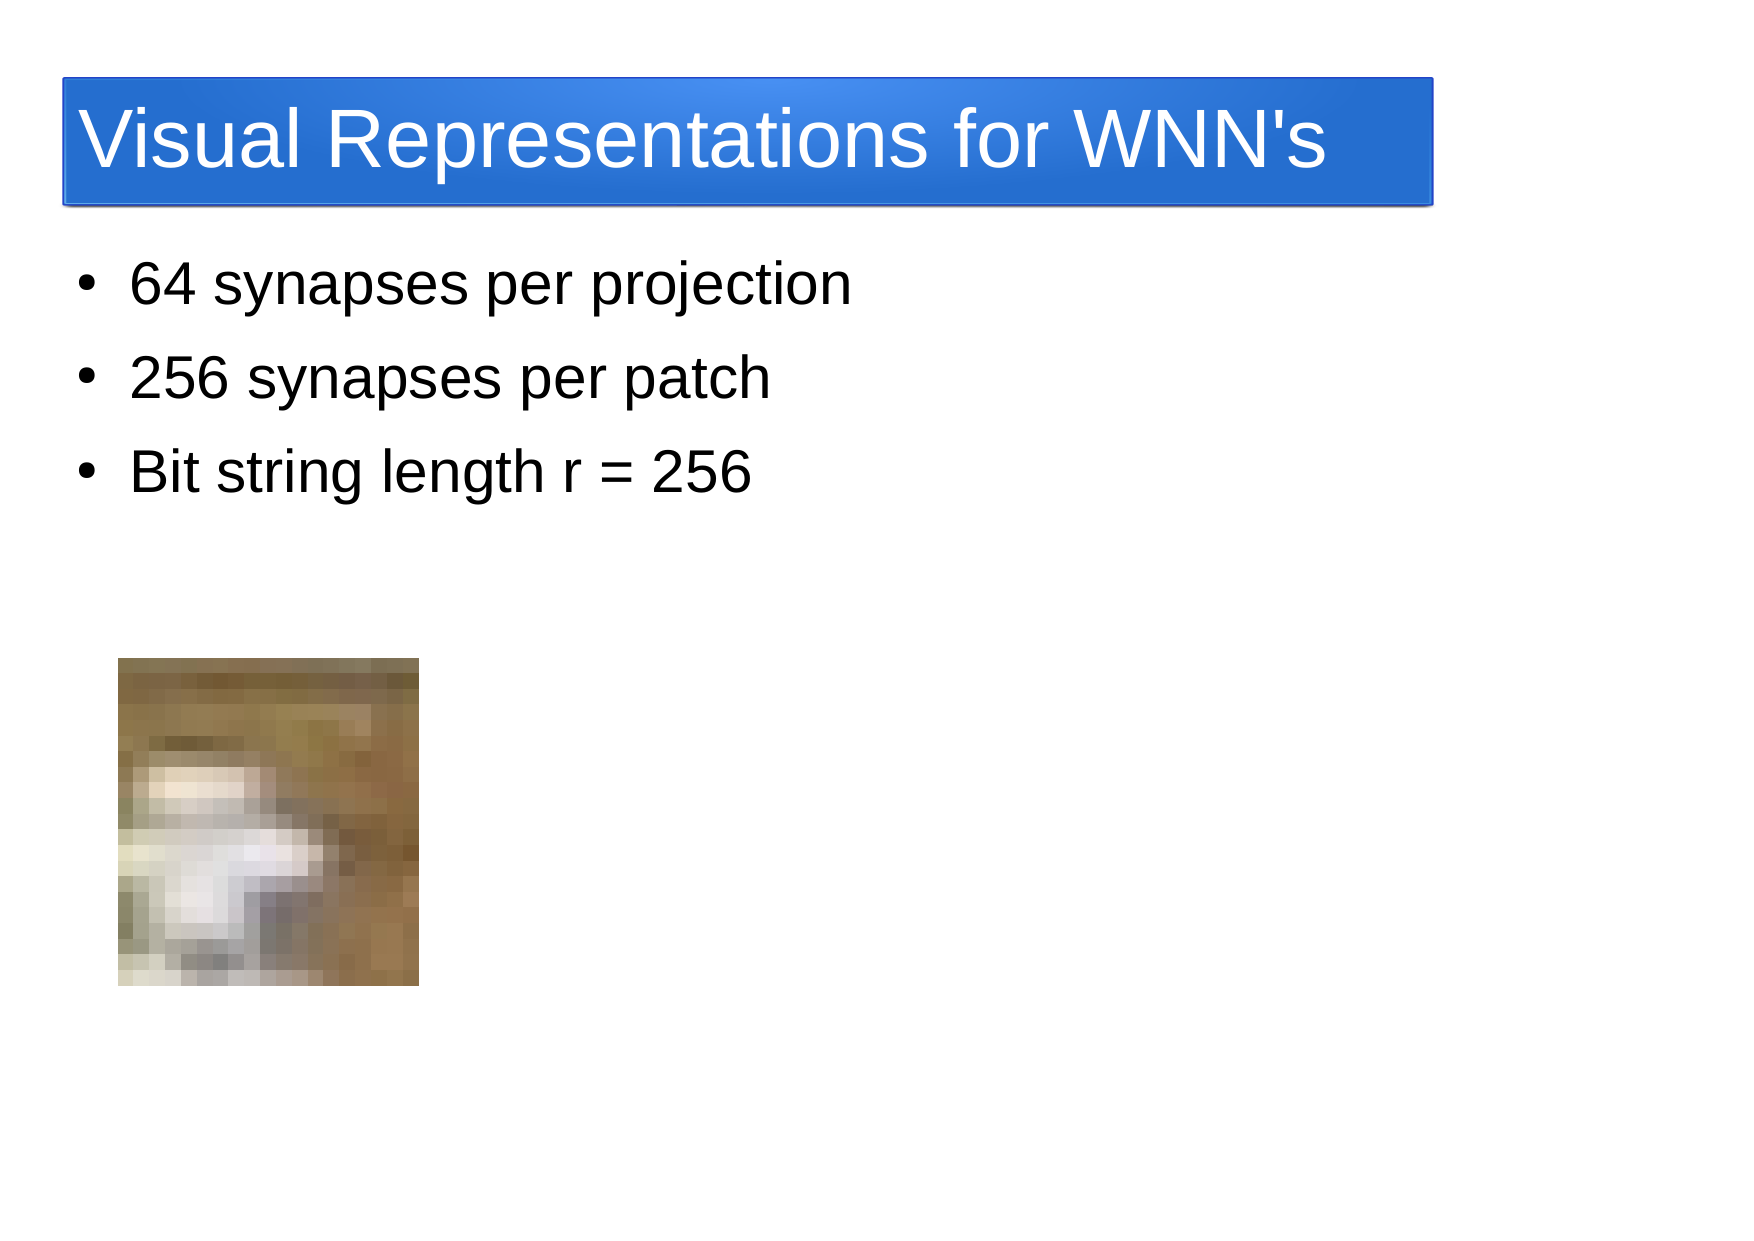

# Visual Representations for WNN's
64 synapses per projection
256 synapses per patch
Bit string length r = 256